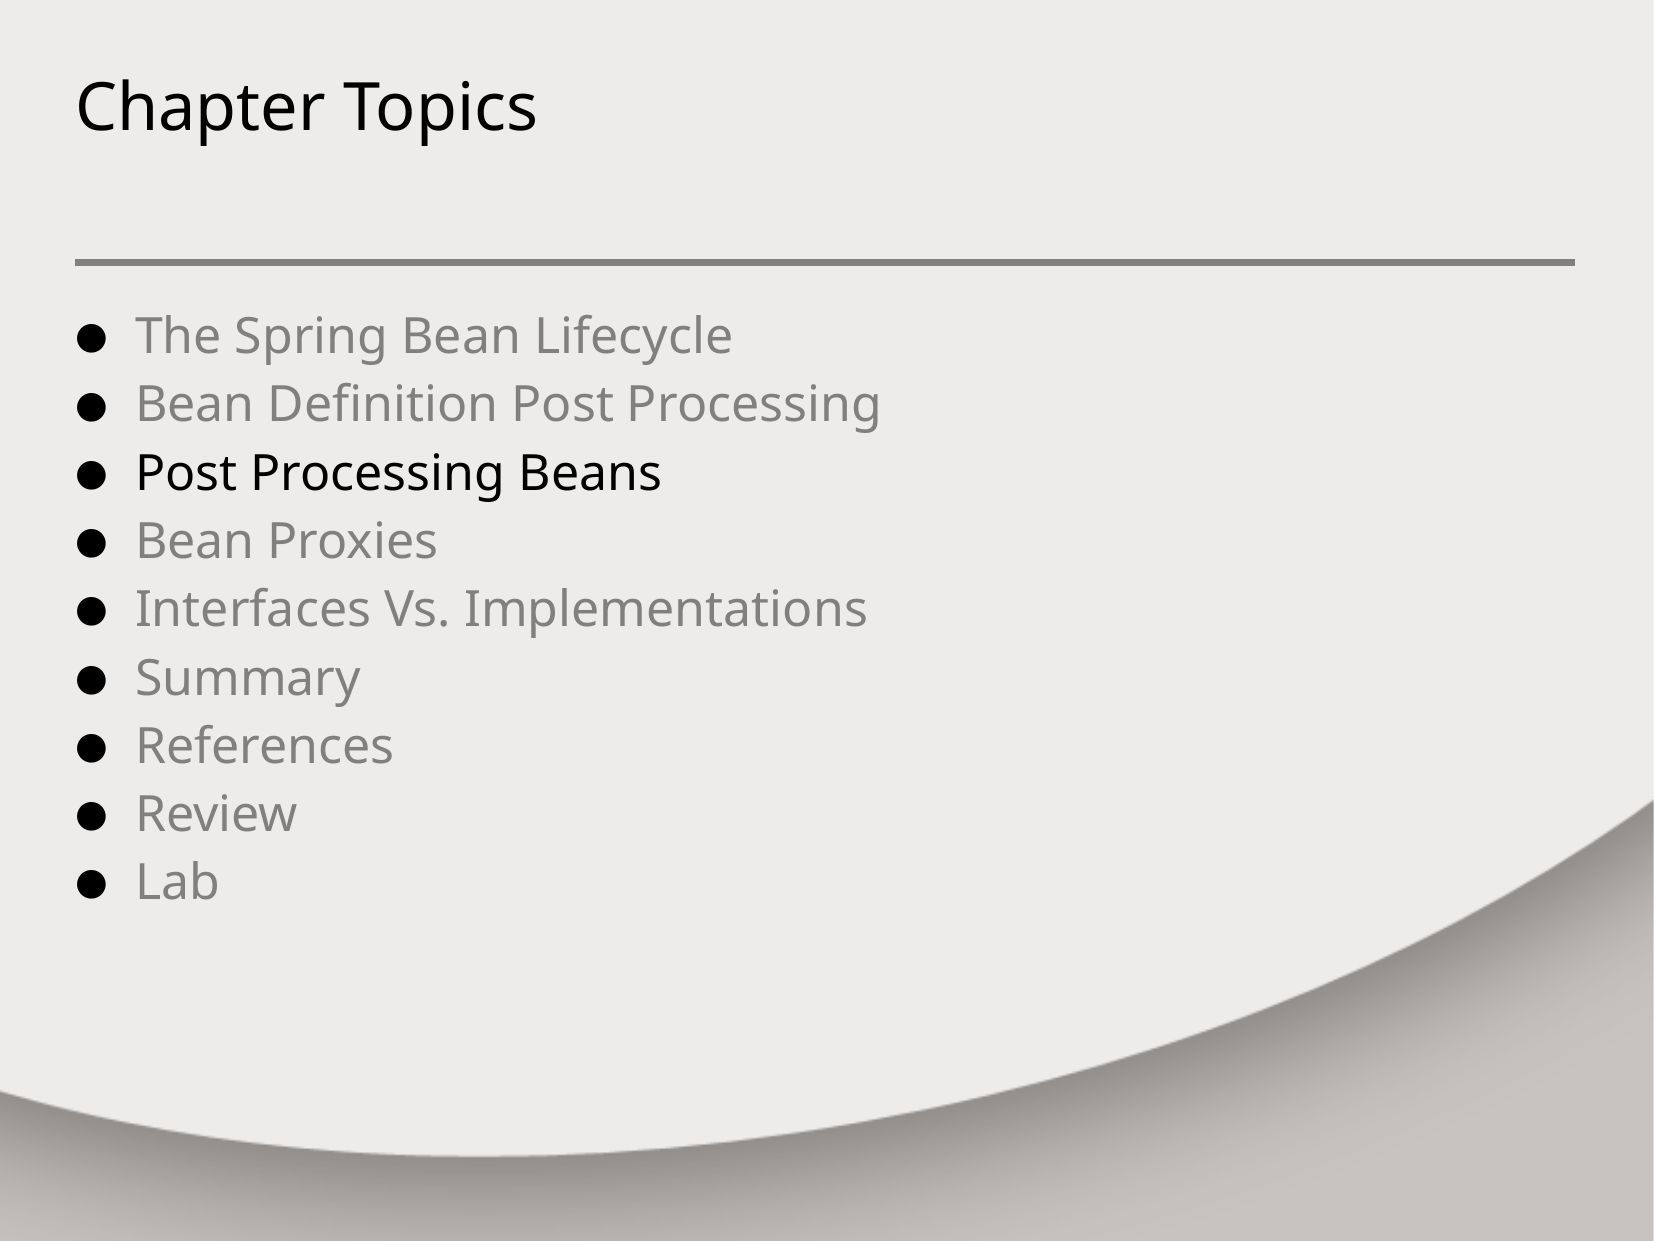

# Chapter Topics
The Spring Bean Lifecycle
Bean Definition Post Processing
Post Processing Beans
Bean Proxies
Interfaces Vs. Implementations
Summary
References
Review
Lab